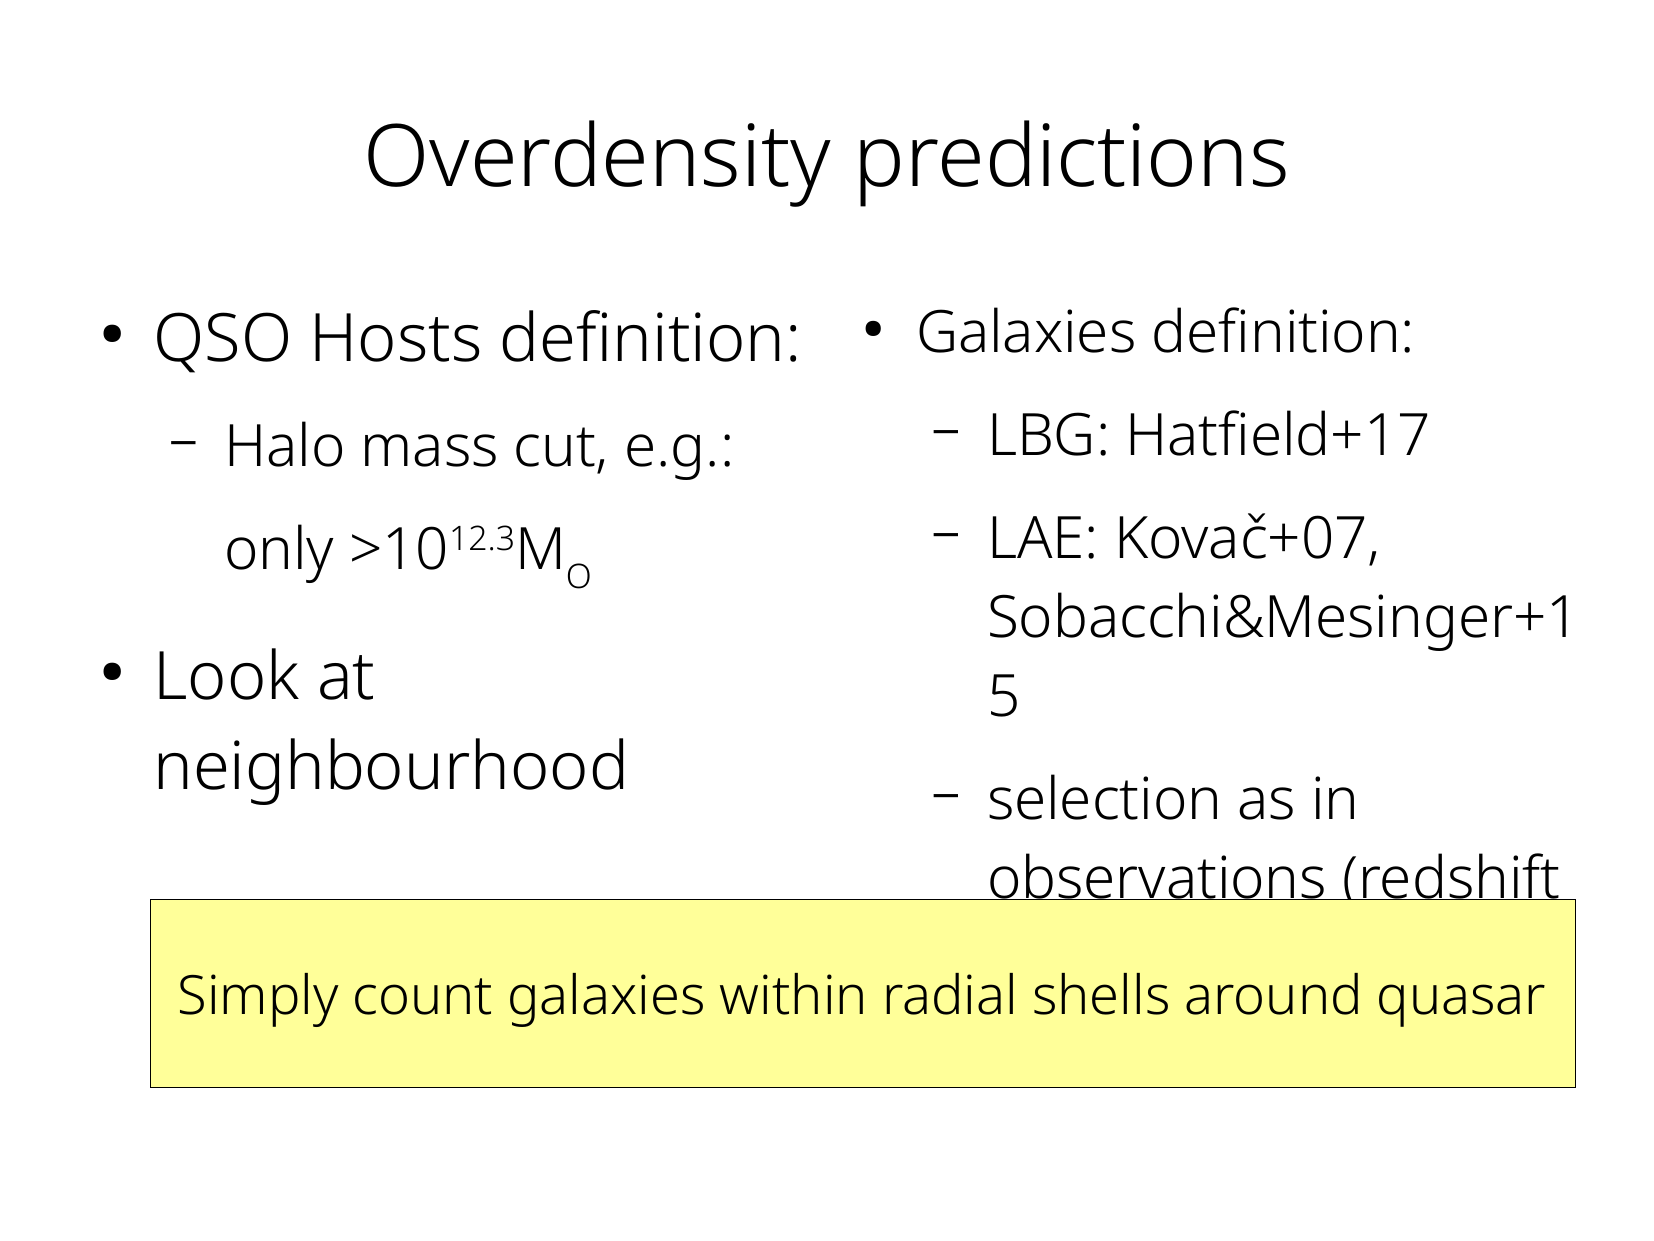

# Overdensity predictions
QSO Hosts definition:
Halo mass cut, e.g.:
only >1012.3MO
Look at neighbourhood
Galaxies definition:
LBG: Hatfield+17
LAE: Kovač+07, Sobacchi&Mesinger+15
selection as in observations (redshift window, magnitude)
Simply count galaxies within radial shells around quasar